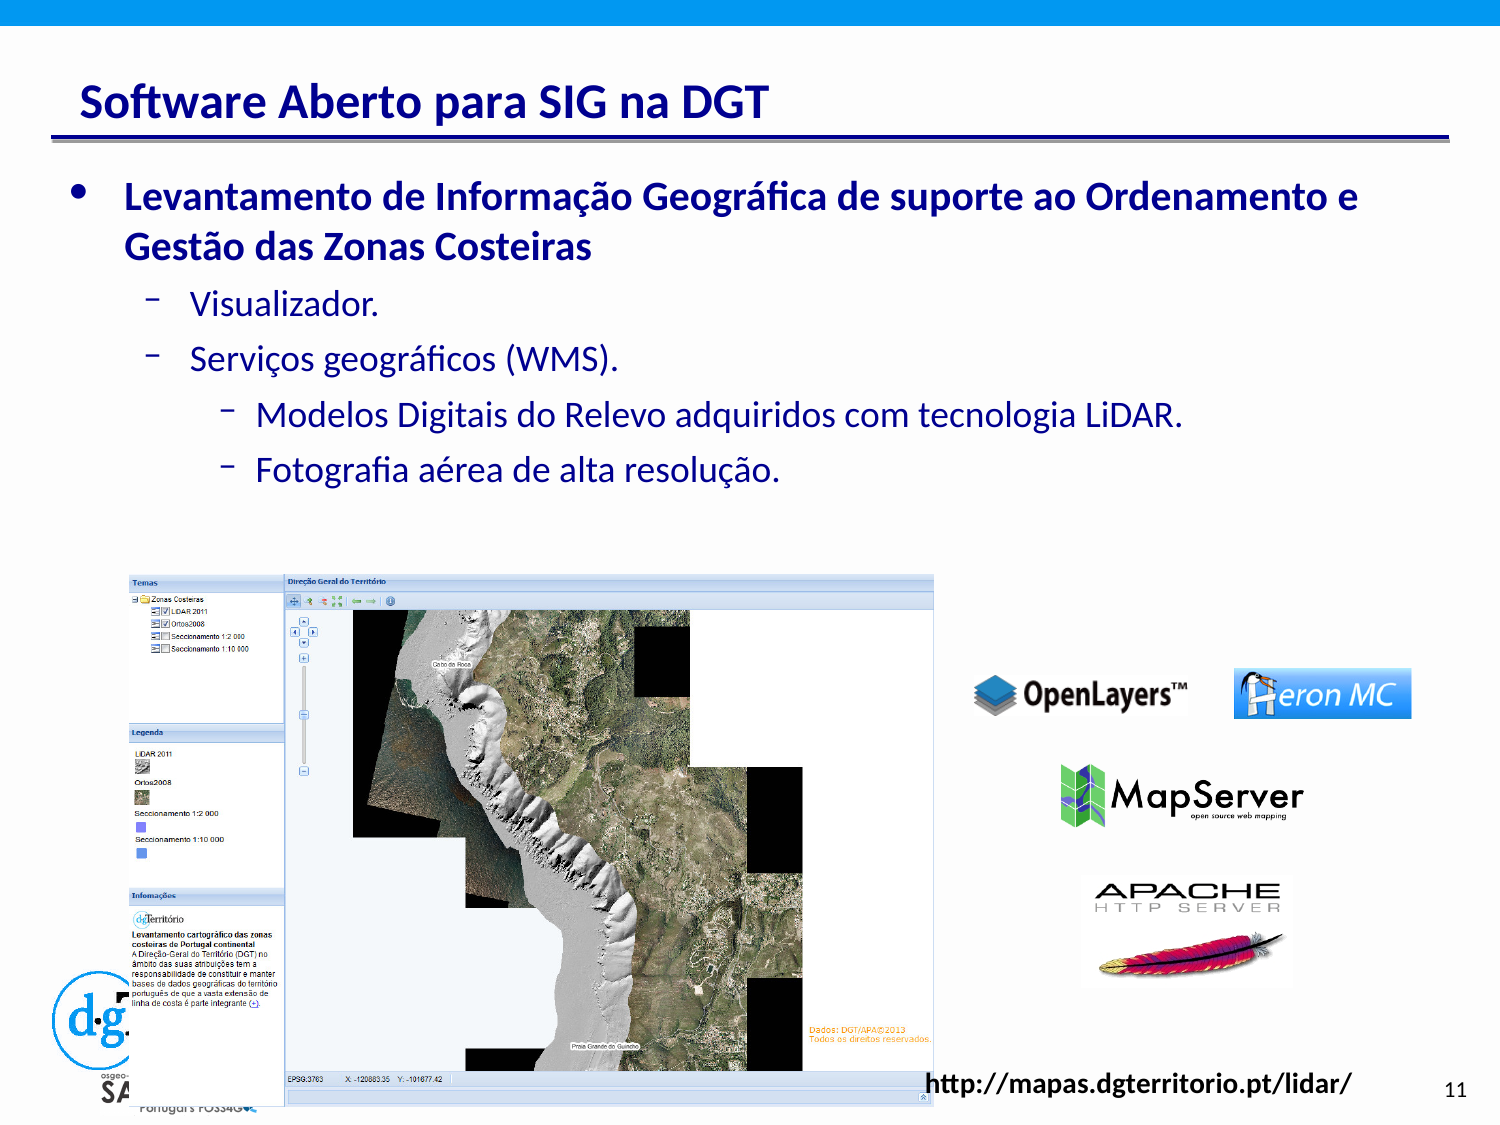

Software Aberto para SIG na DGT
# Levantamento de Informação Geográfica de suporte ao Ordenamento e Gestão das Zonas Costeiras
Visualizador.
Serviços geográficos (WMS).
Modelos Digitais do Relevo adquiridos com tecnologia LiDAR.
Fotografia aérea de alta resolução.
http://mapas.dgterritorio.pt/lidar/